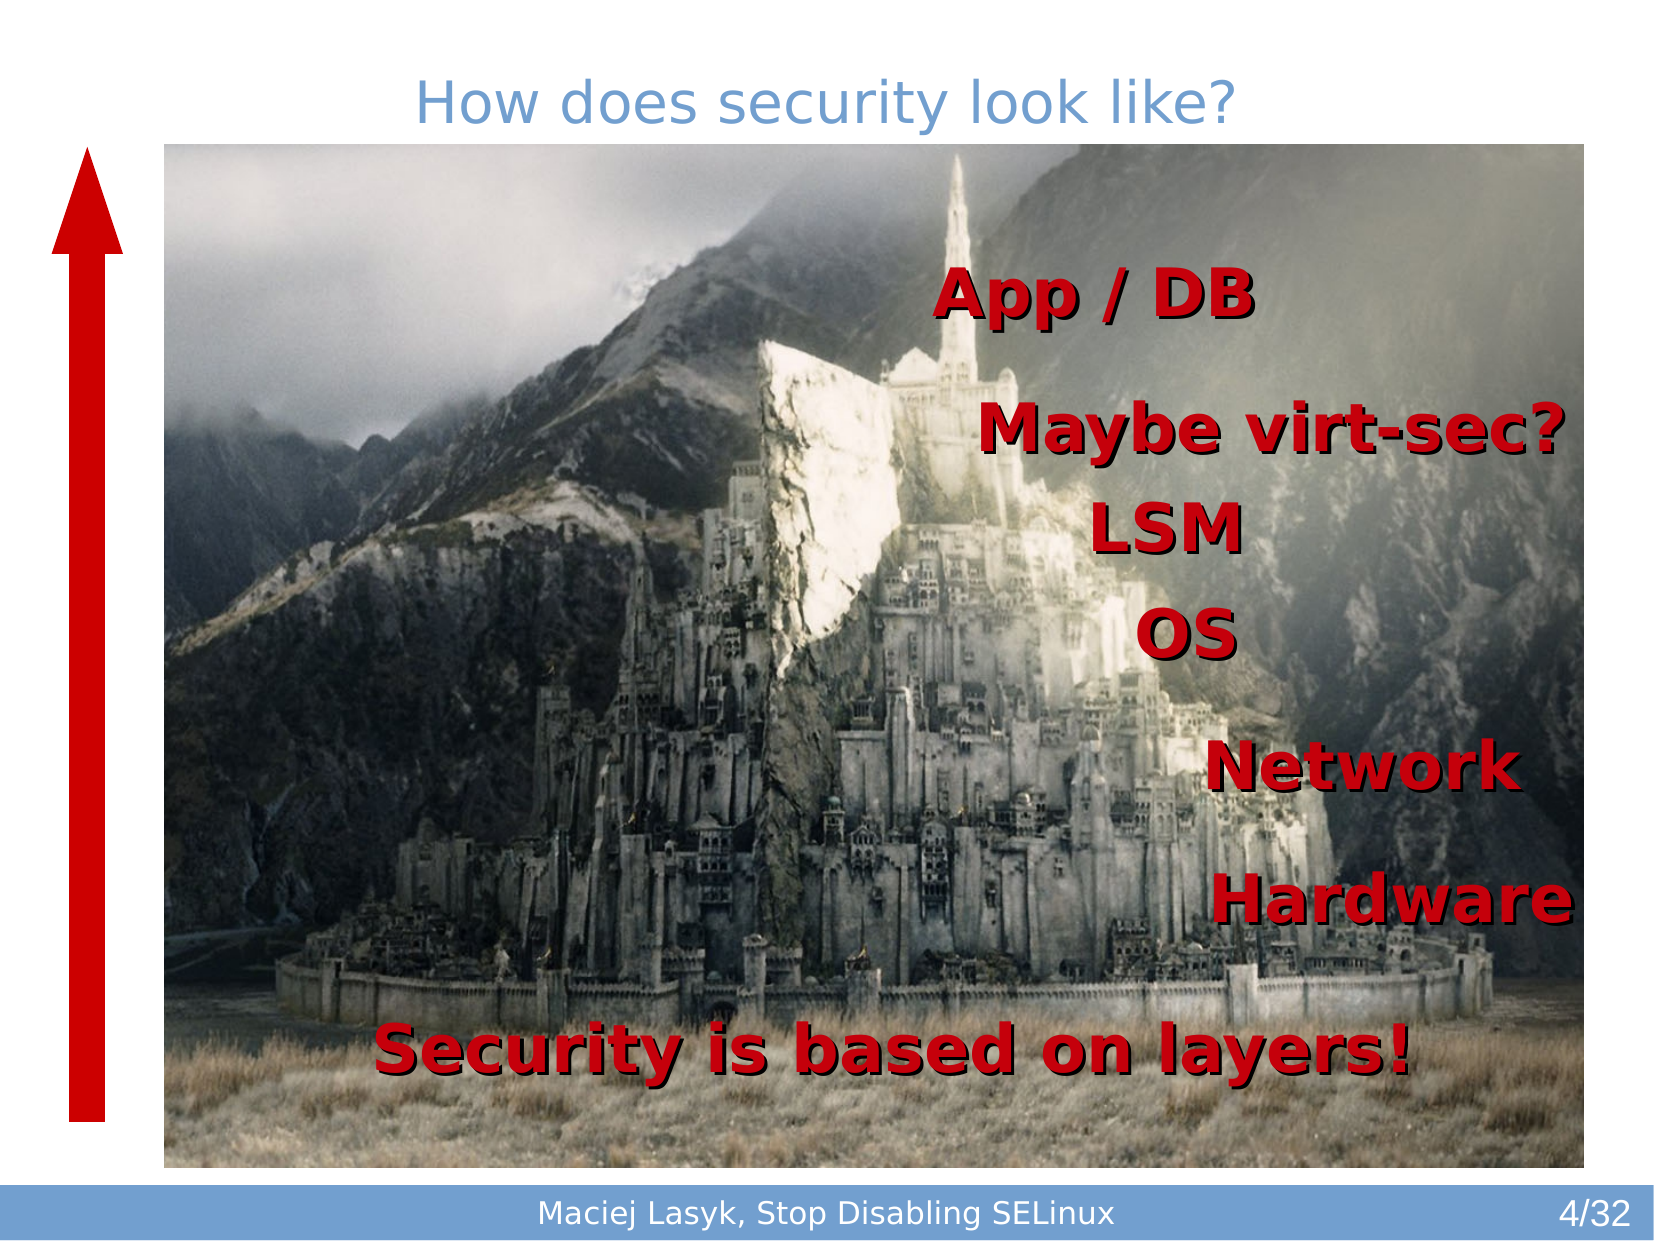

How does security look like?
App / DB
Maybe virt-sec?
LSM
OS
Network
Hardware
Security is based on layers!
 4/32
Maciej Lasyk, High Availability Explained
Maciej Lasyk, Stop Disabling SELinux